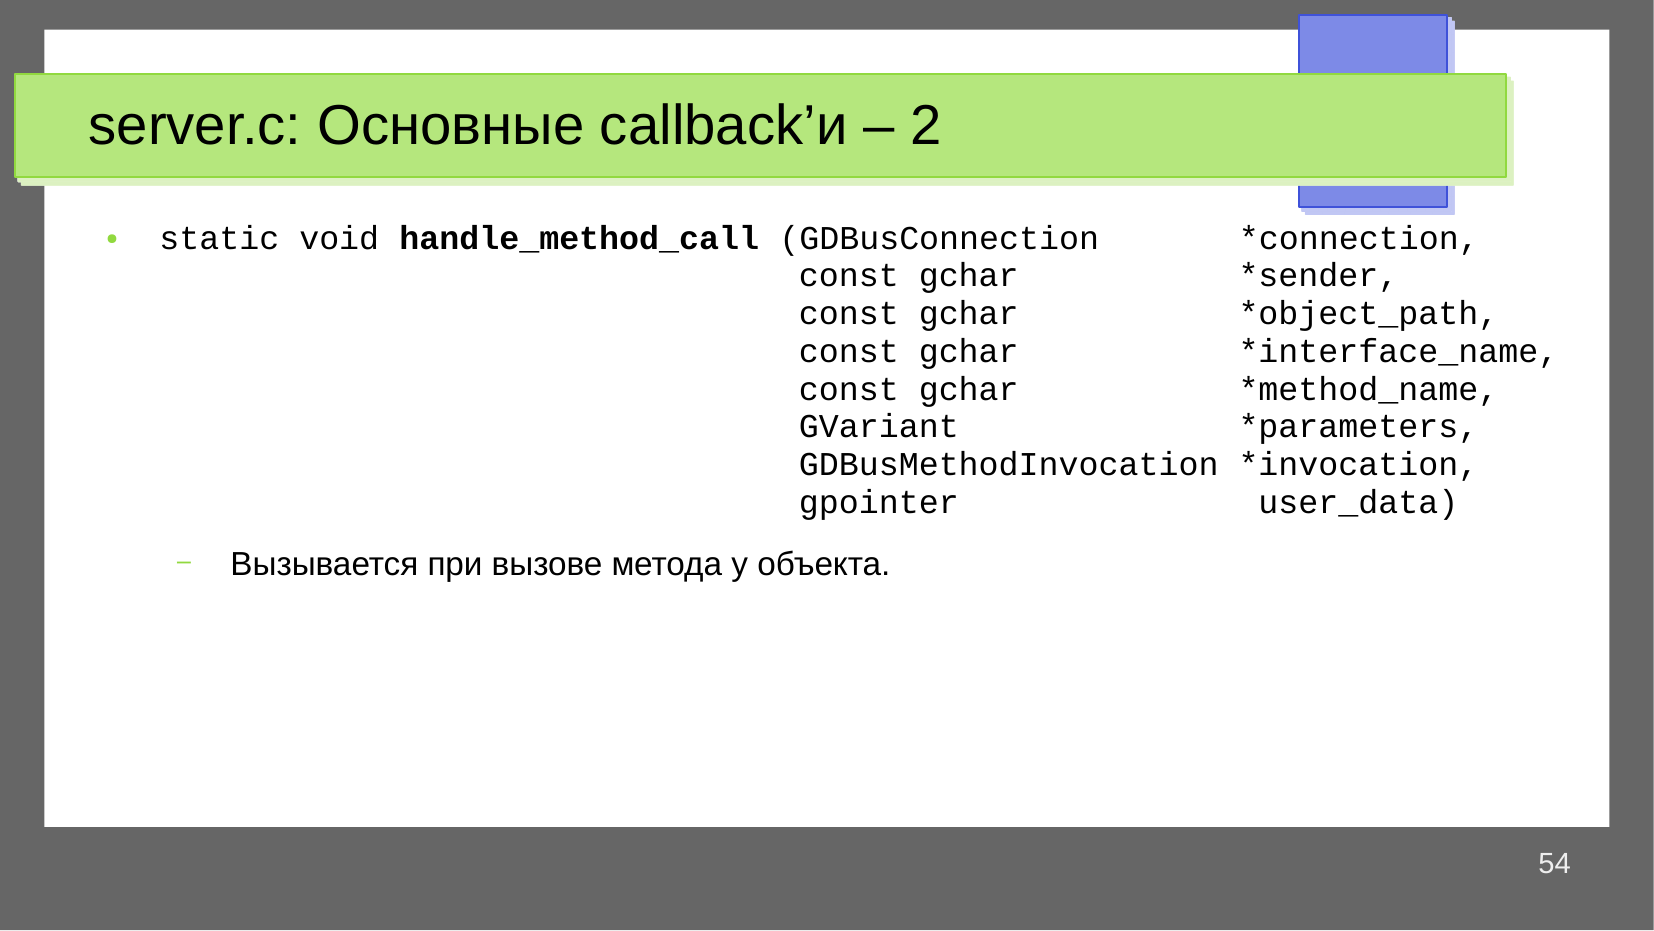

# server.c: Основные callback’и – 2
static void handle_method_call (GDBusConnection *connection,
 const gchar *sender,
 const gchar *object_path,
 const gchar *interface_name,
 const gchar *method_name,
 GVariant *parameters,
 GDBusMethodInvocation *invocation,
 gpointer user_data)
Вызывается при вызове метода у объекта.
54